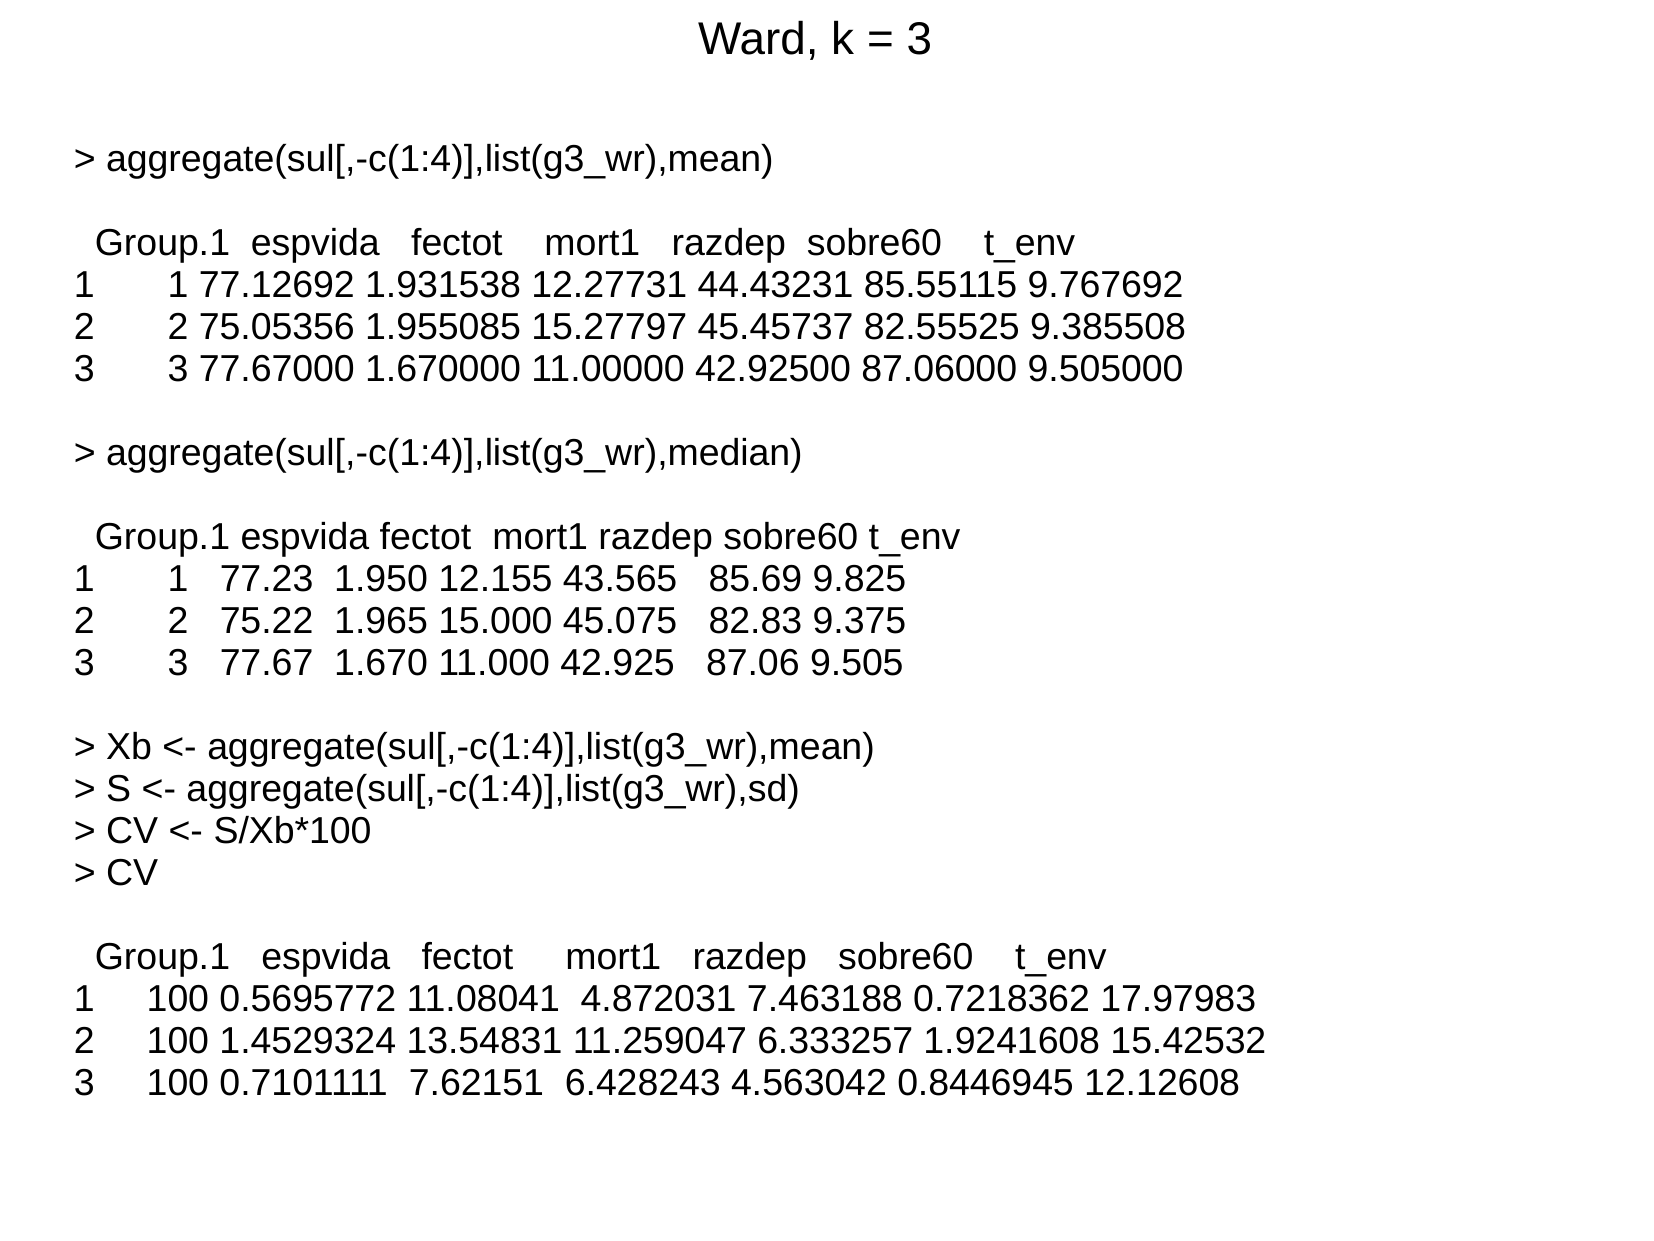

# Ward, k = 3
> aggregate(sul[,-c(1:4)],list(g3_wr),mean)
 Group.1 espvida fectot mort1 razdep sobre60 t_env
1 1 77.12692 1.931538 12.27731 44.43231 85.55115 9.767692
2 2 75.05356 1.955085 15.27797 45.45737 82.55525 9.385508
3 3 77.67000 1.670000 11.00000 42.92500 87.06000 9.505000
> aggregate(sul[,-c(1:4)],list(g3_wr),median)
 Group.1 espvida fectot mort1 razdep sobre60 t_env
1 1 77.23 1.950 12.155 43.565 85.69 9.825
2 2 75.22 1.965 15.000 45.075 82.83 9.375
3 3 77.67 1.670 11.000 42.925 87.06 9.505
> Xb <- aggregate(sul[,-c(1:4)],list(g3_wr),mean)
> S <- aggregate(sul[,-c(1:4)],list(g3_wr),sd)
> CV <- S/Xb*100
> CV
 Group.1 espvida fectot mort1 razdep sobre60 t_env
1 100 0.5695772 11.08041 4.872031 7.463188 0.7218362 17.97983
2 100 1.4529324 13.54831 11.259047 6.333257 1.9241608 15.42532
3 100 0.7101111 7.62151 6.428243 4.563042 0.8446945 12.12608